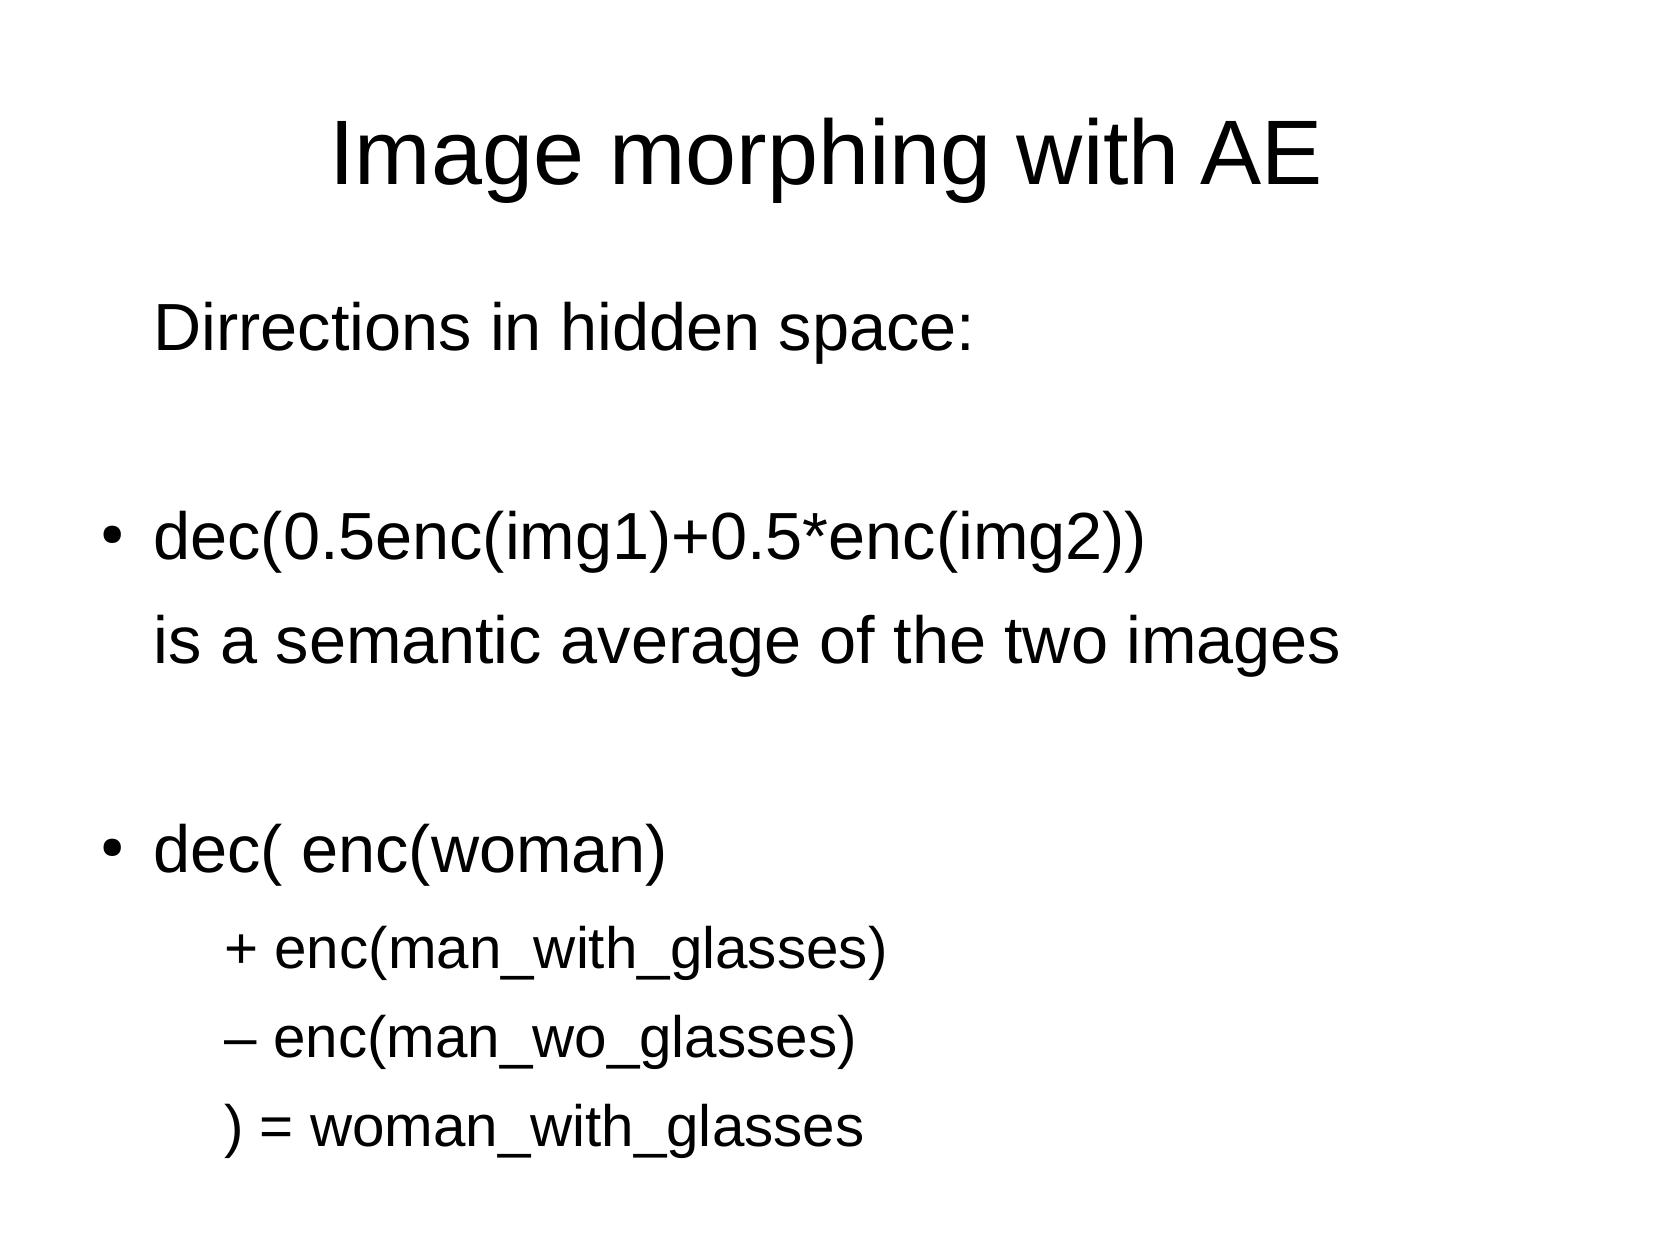

# Image morphing with AE
Dirrections in hidden space:
dec(0.5enc(img1)+0.5*enc(img2))
is a semantic average of the two images
dec( enc(woman)
+ enc(man_with_glasses)
– enc(man_wo_glasses)
) = woman_with_glasses